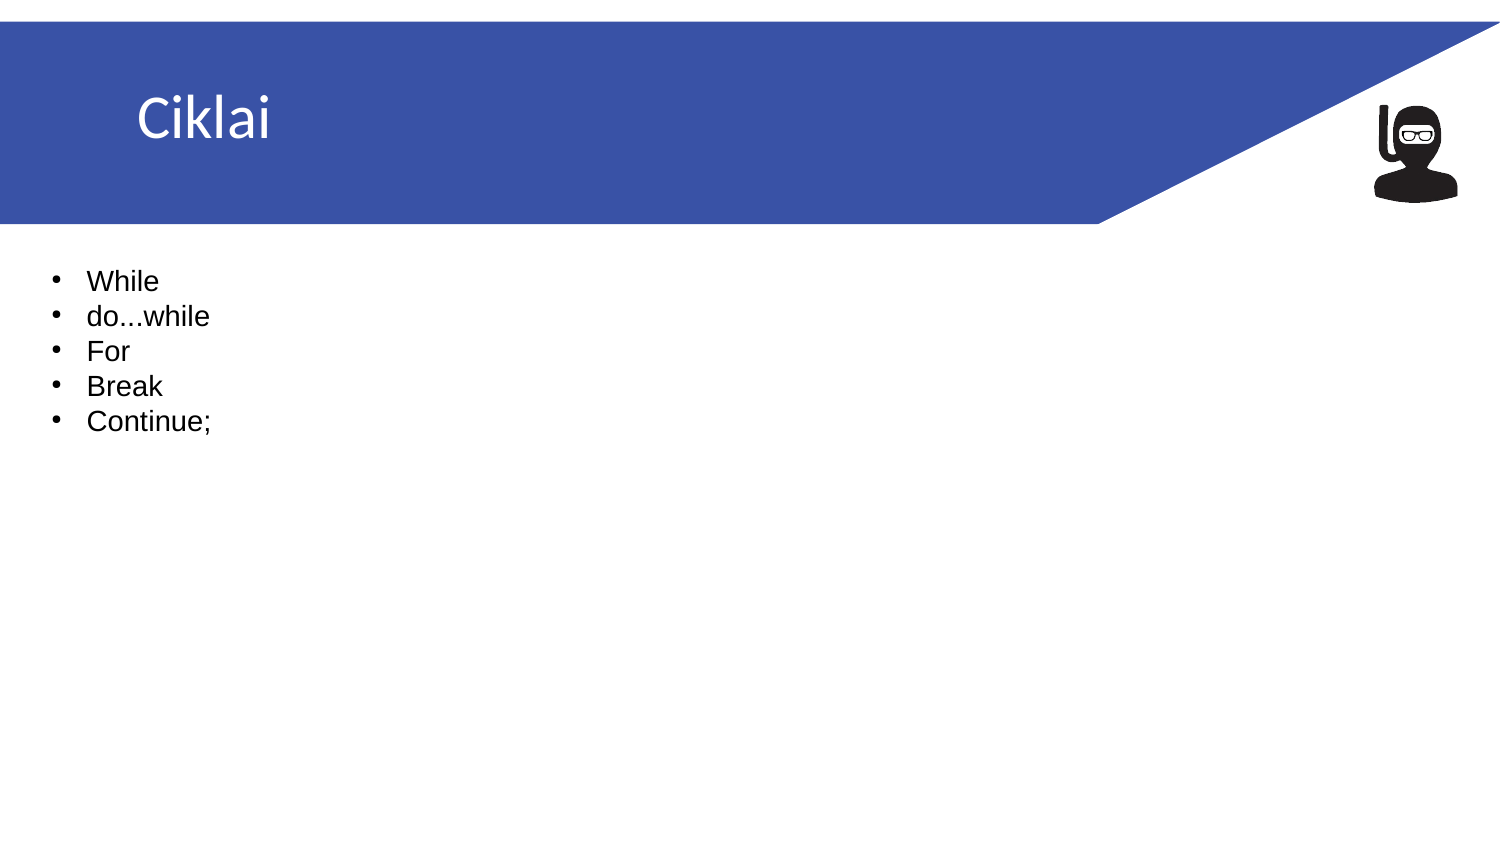

# Ciklai
While
do...while
For
Break
Continue;